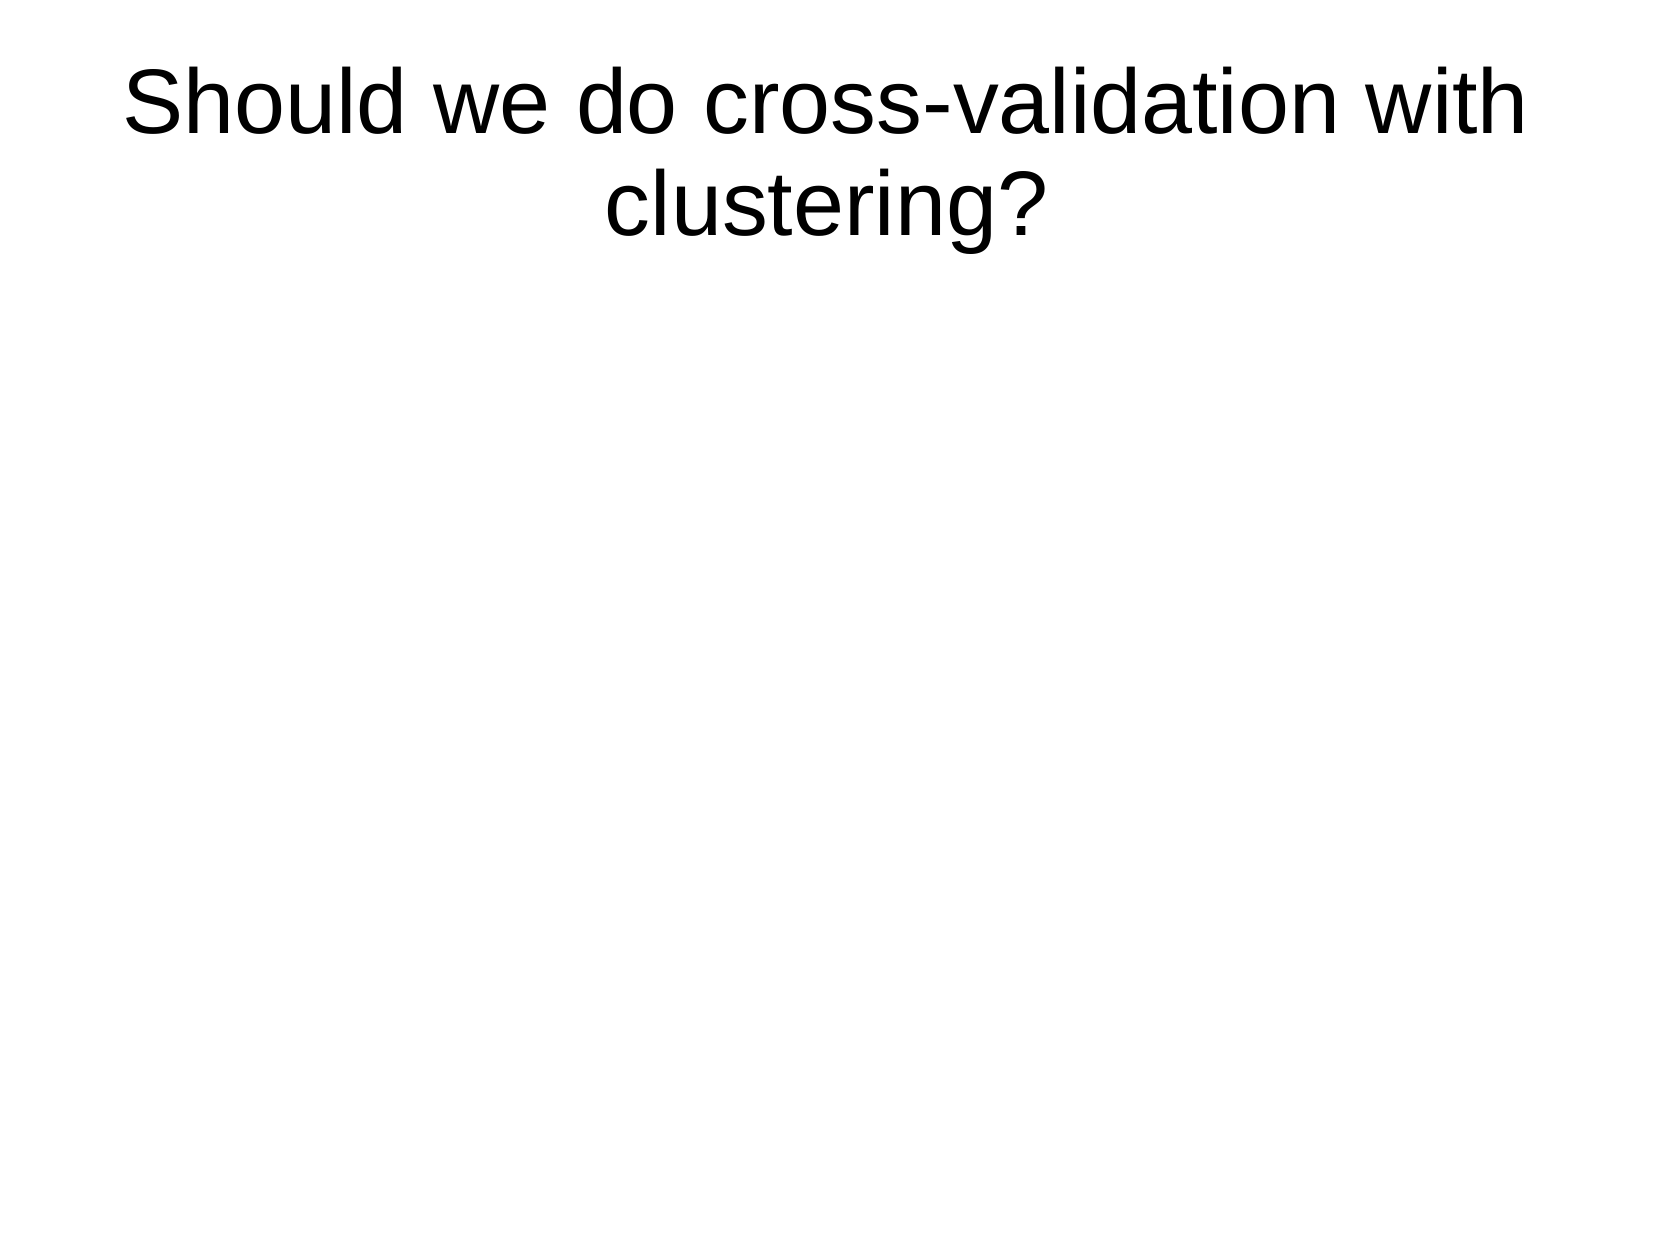

# Should we do cross-validation with clustering?